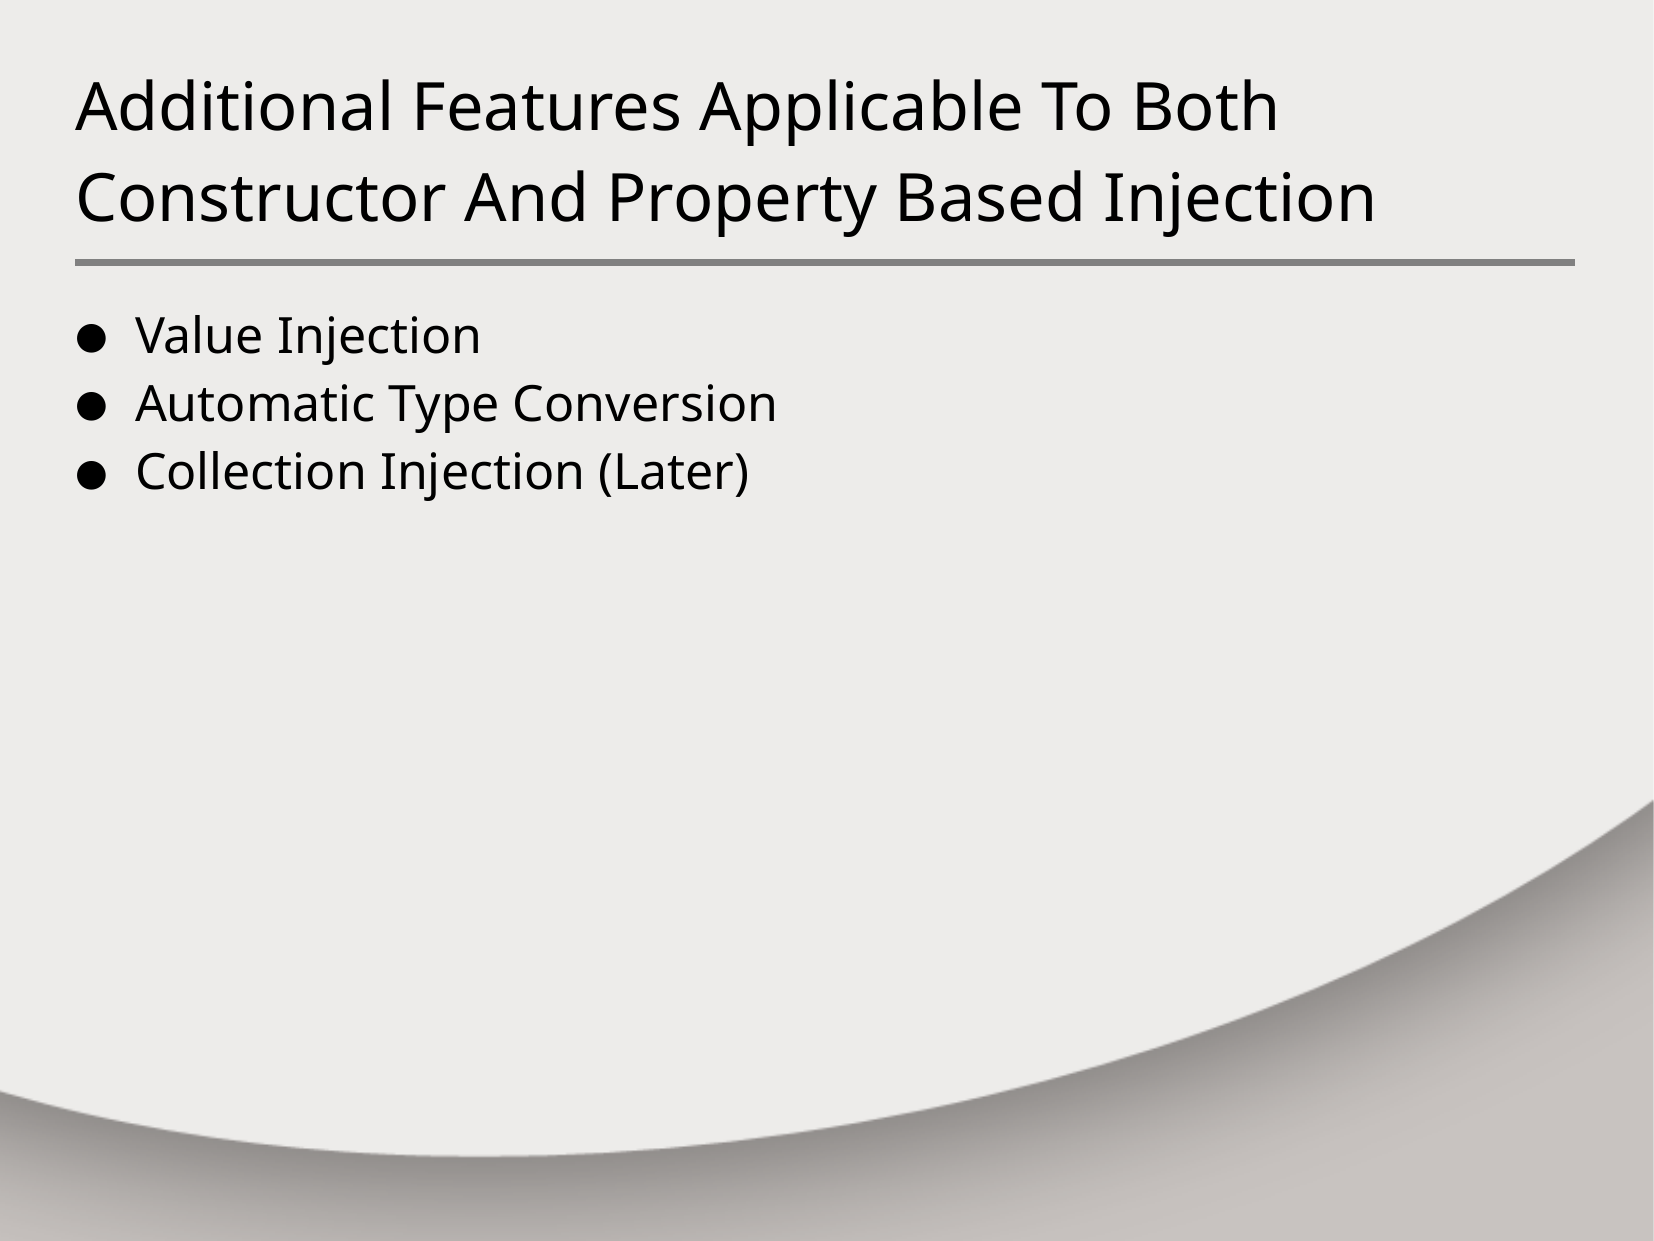

# Additional Features Applicable To Both Constructor And Property Based Injection
Value Injection
Automatic Type Conversion
Collection Injection (Later)